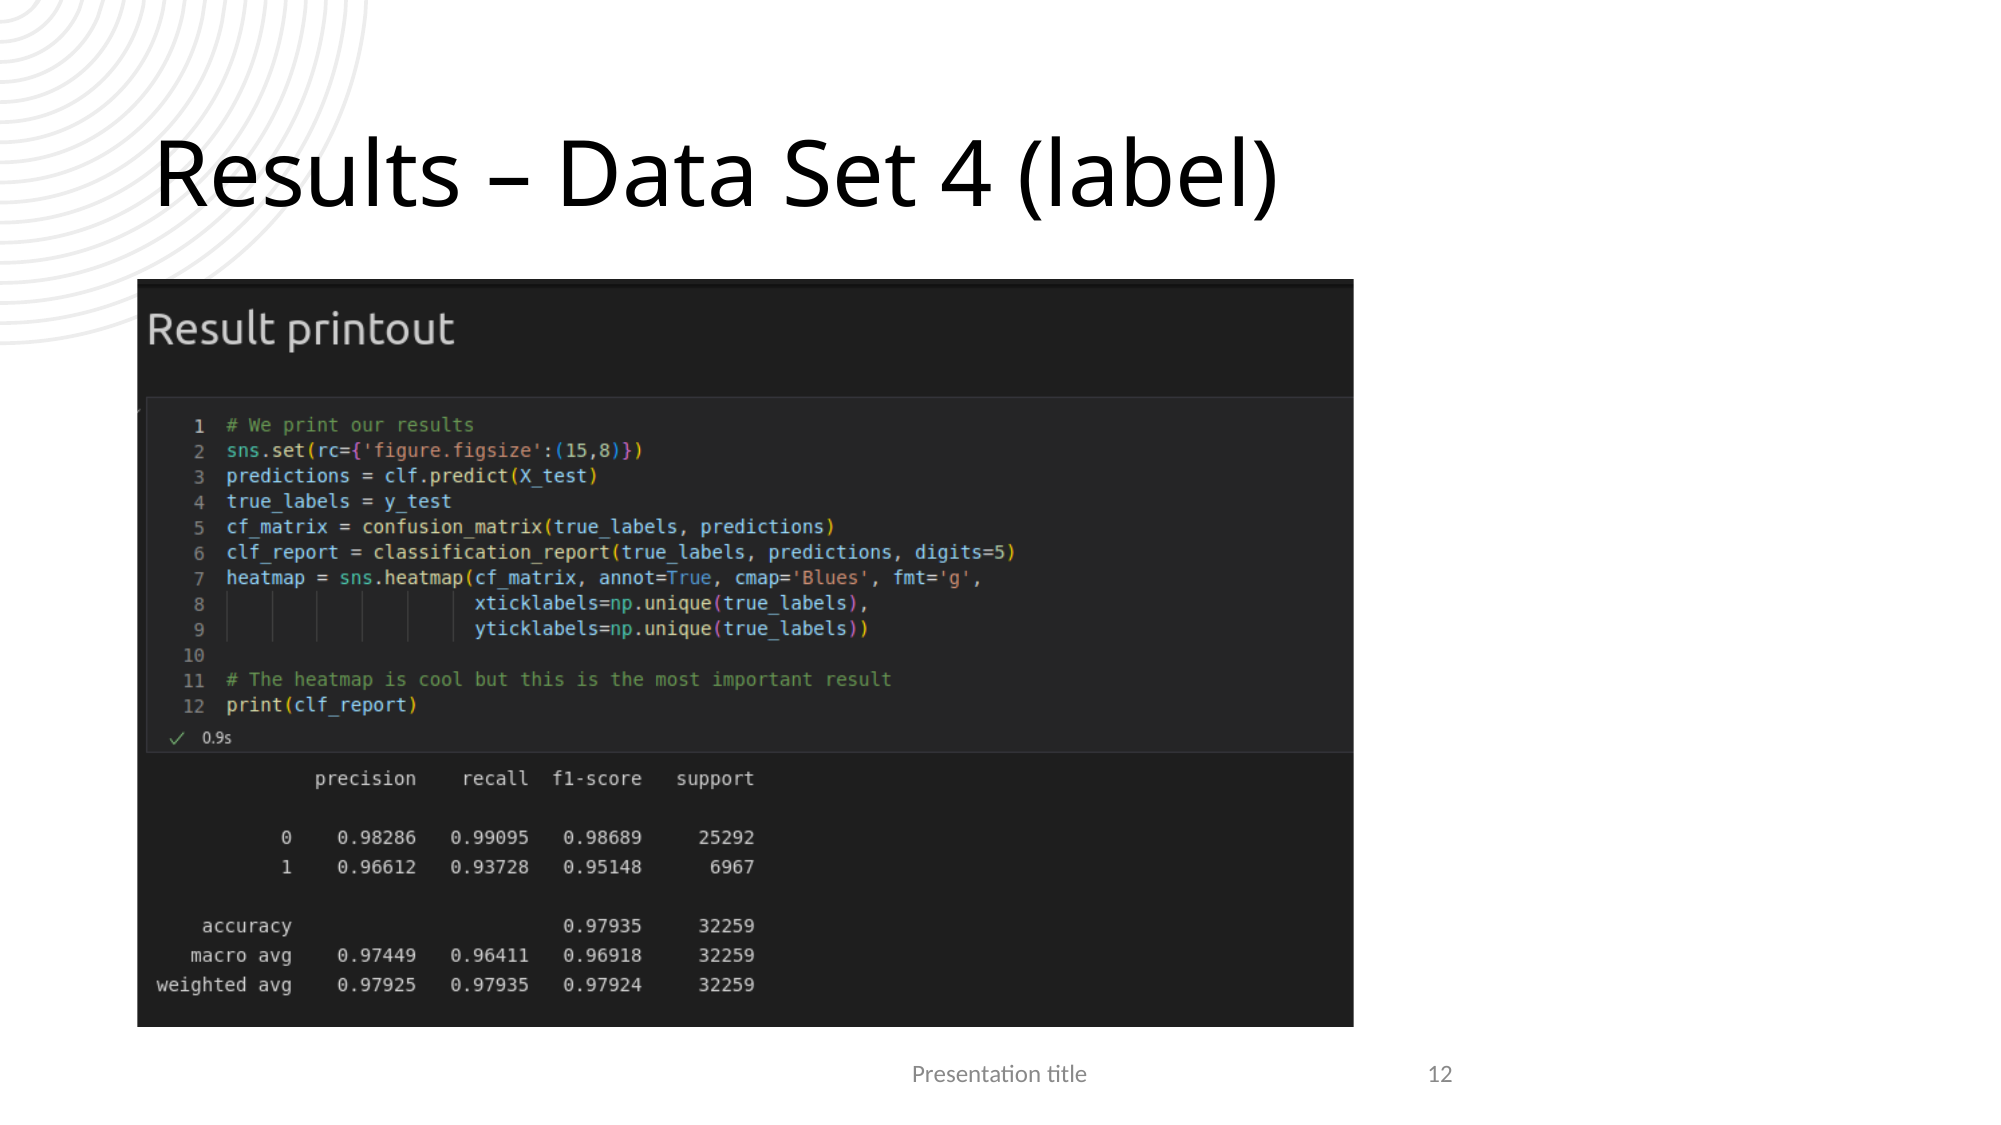

# Results – Data Set 4 (label)
Presentation title